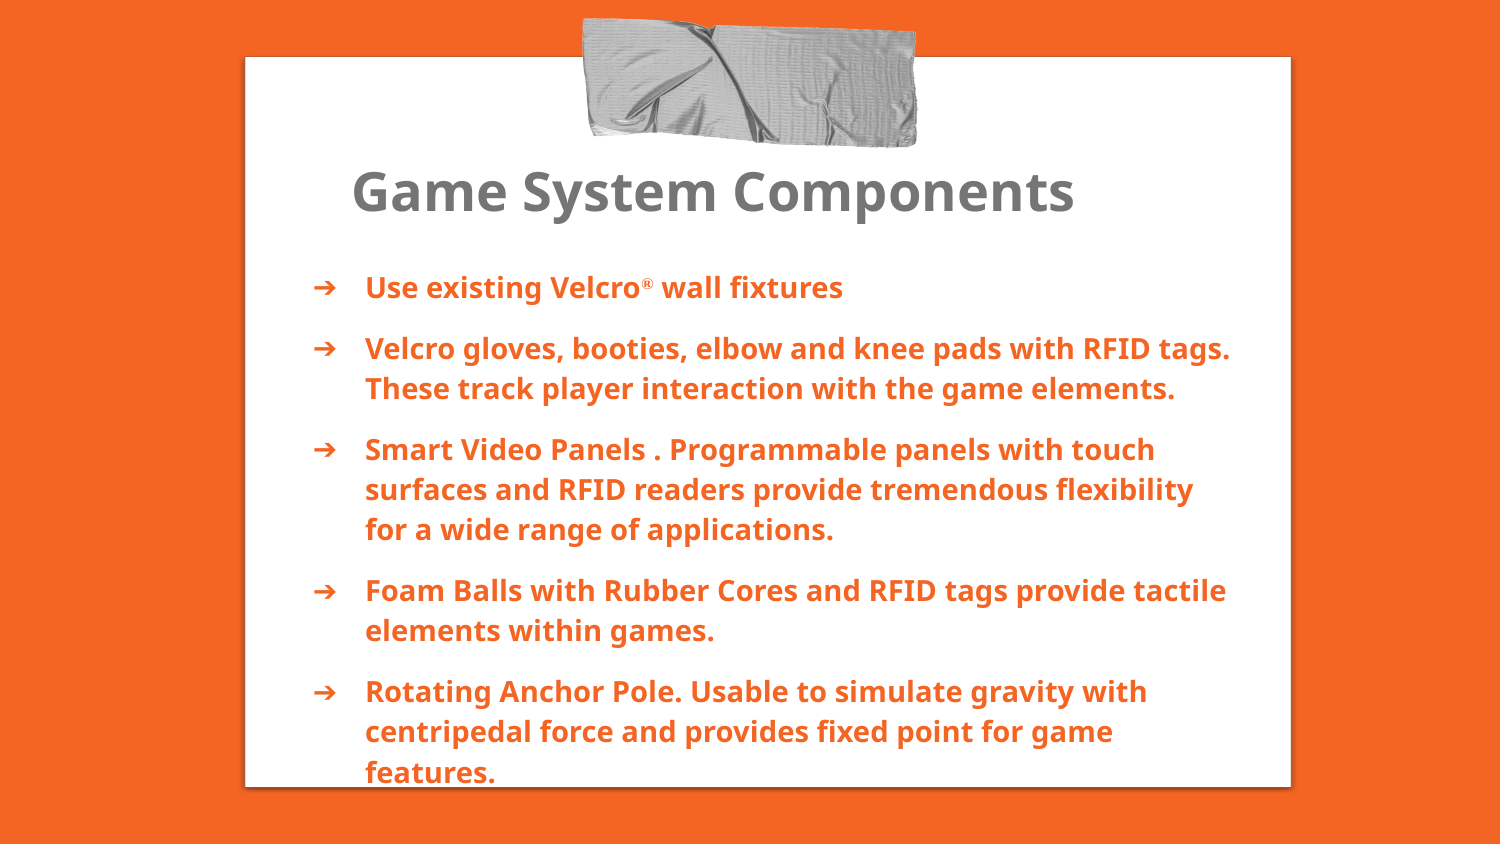

Game System Components
# Use existing VelcroⓇ wall fixtures
Velcro gloves, booties, elbow and knee pads with RFID tags. These track player interaction with the game elements.
Smart Video Panels . Programmable panels with touch surfaces and RFID readers provide tremendous flexibility for a wide range of applications.
Foam Balls with Rubber Cores and RFID tags provide tactile elements within games.
Rotating Anchor Pole. Usable to simulate gravity with centripedal force and provides fixed point for game features.